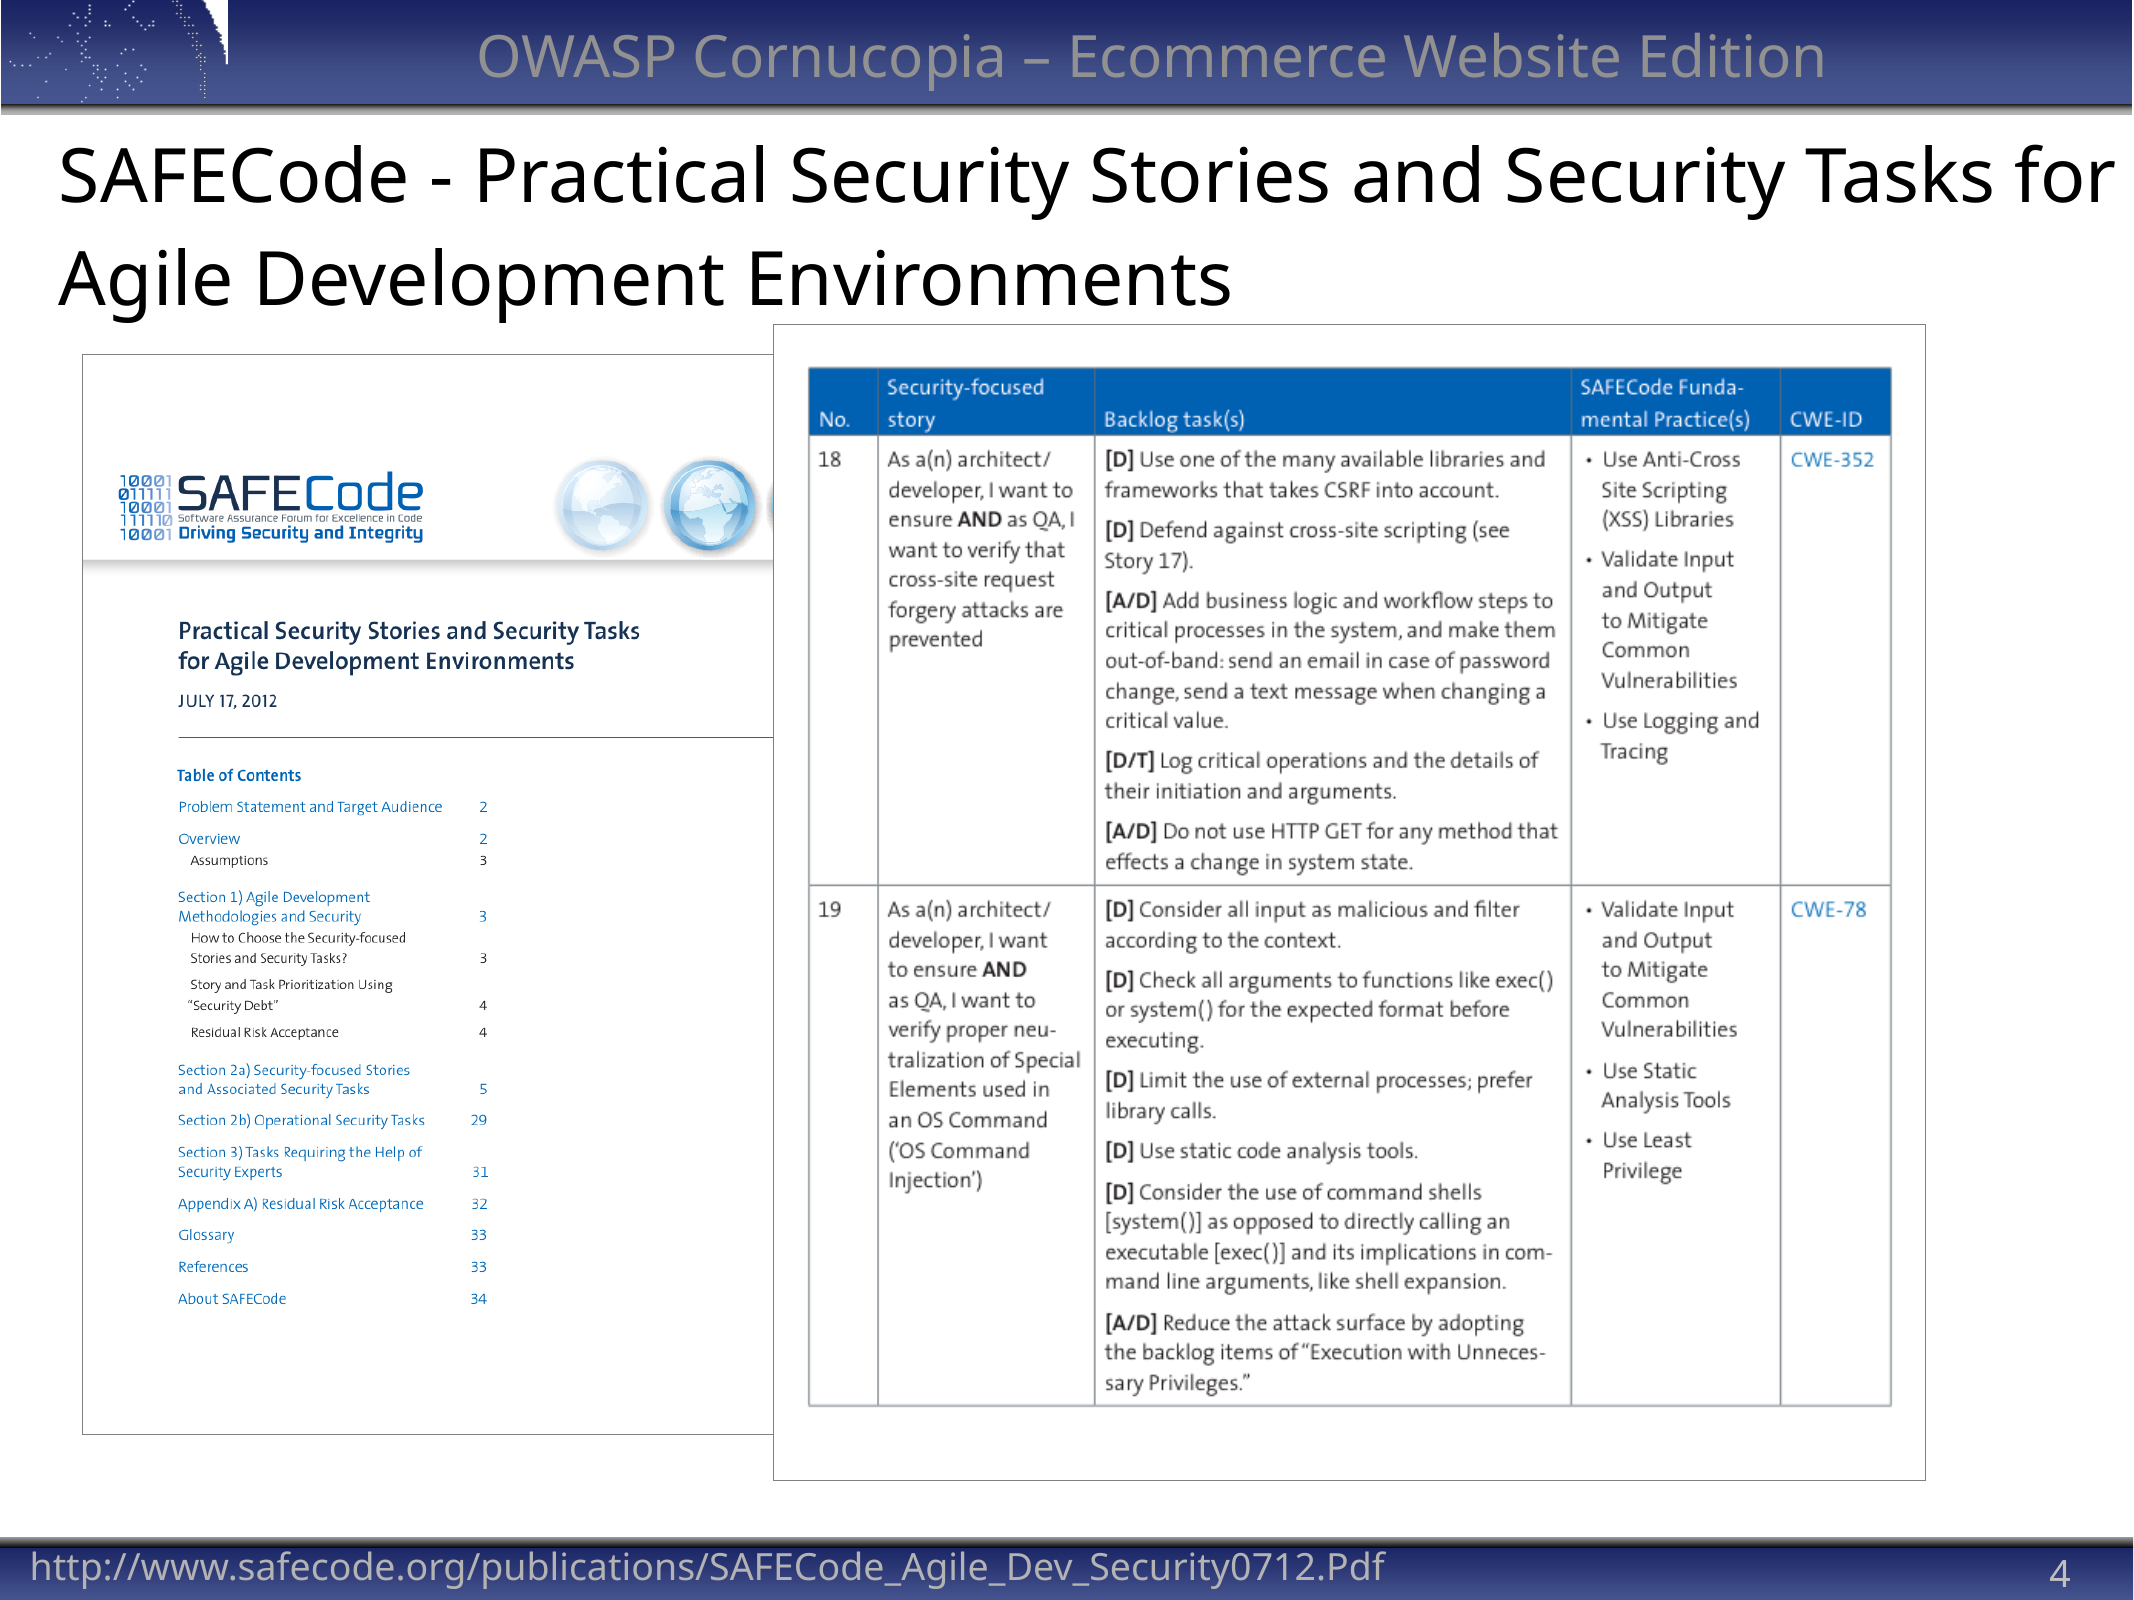

# SAFECode - Practical Security Stories and Security Tasks for Agile Development Environments
http://www.safecode.org/publications/SAFECode_Agile_Dev_Security0712.Pdf